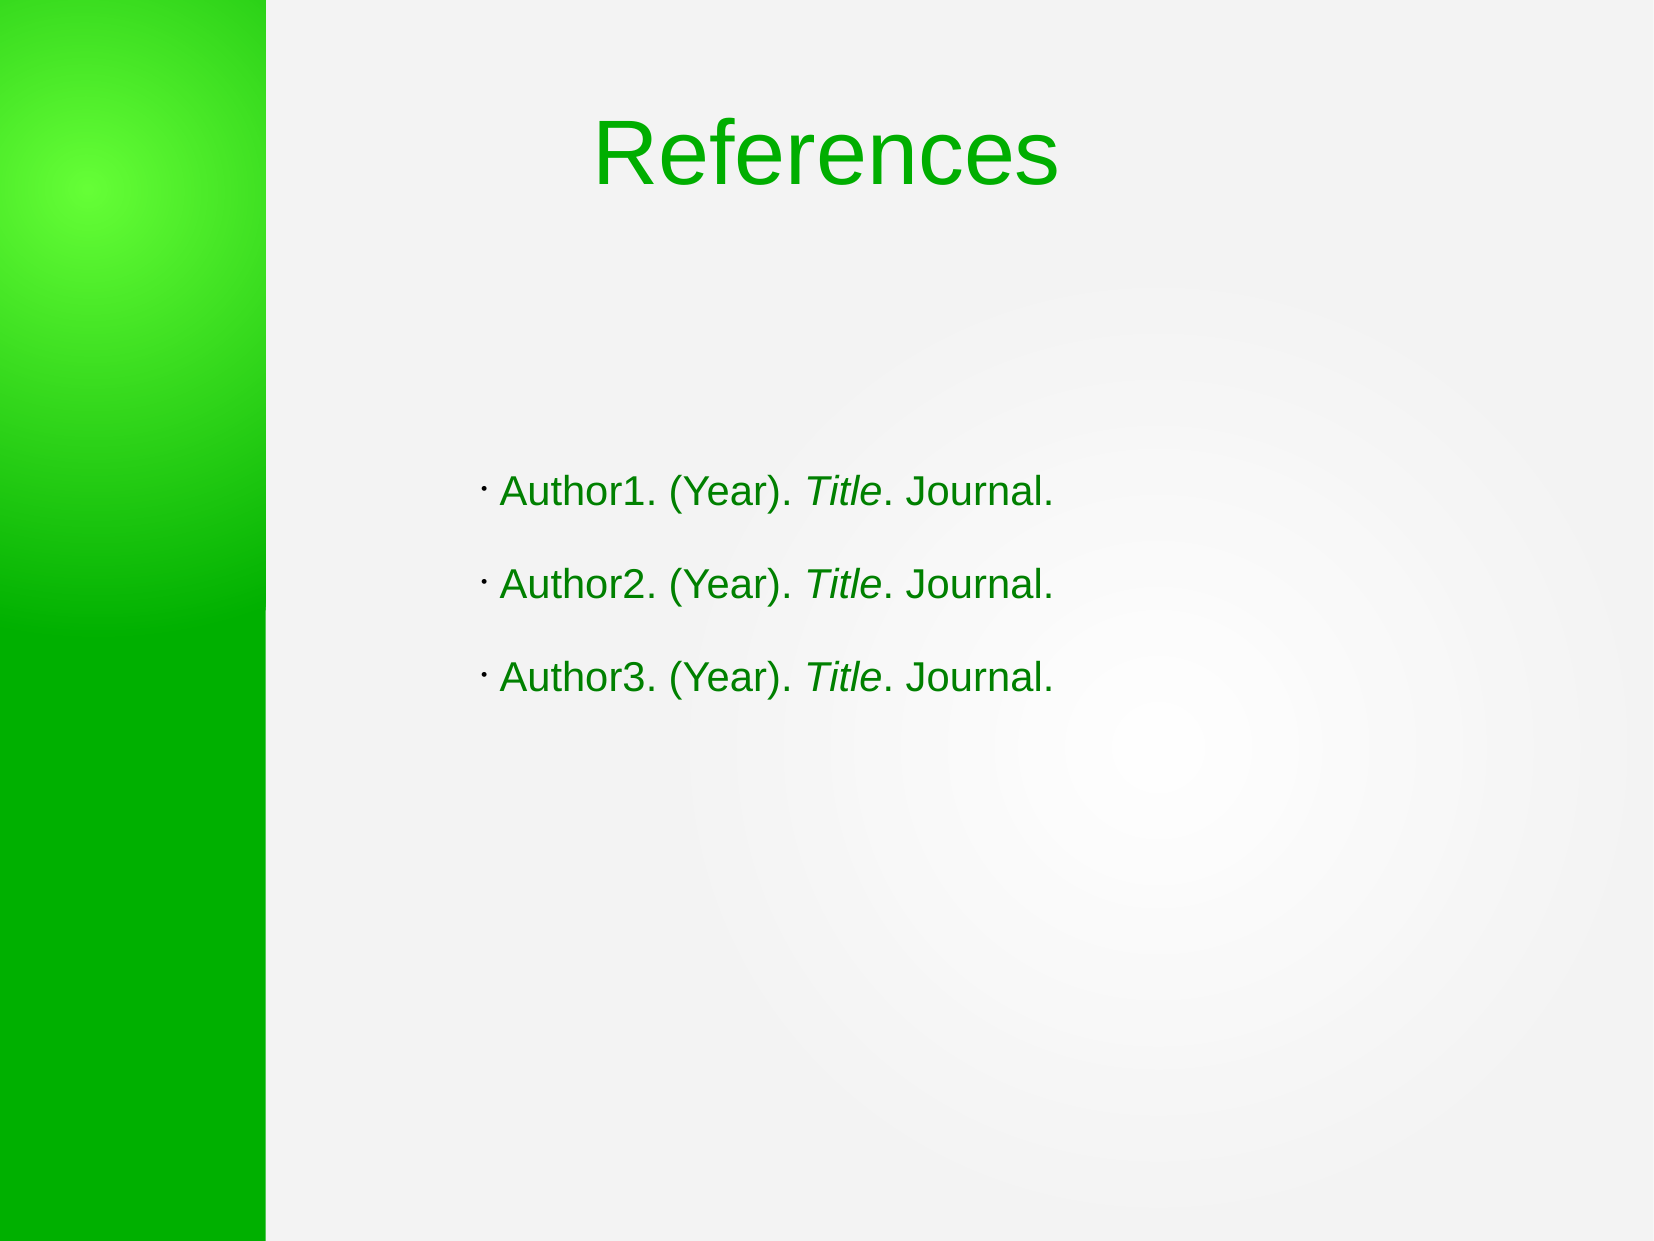

# References
 Author1. (Year). Title. Journal.
 Author2. (Year). Title. Journal.
 Author3. (Year). Title. Journal.